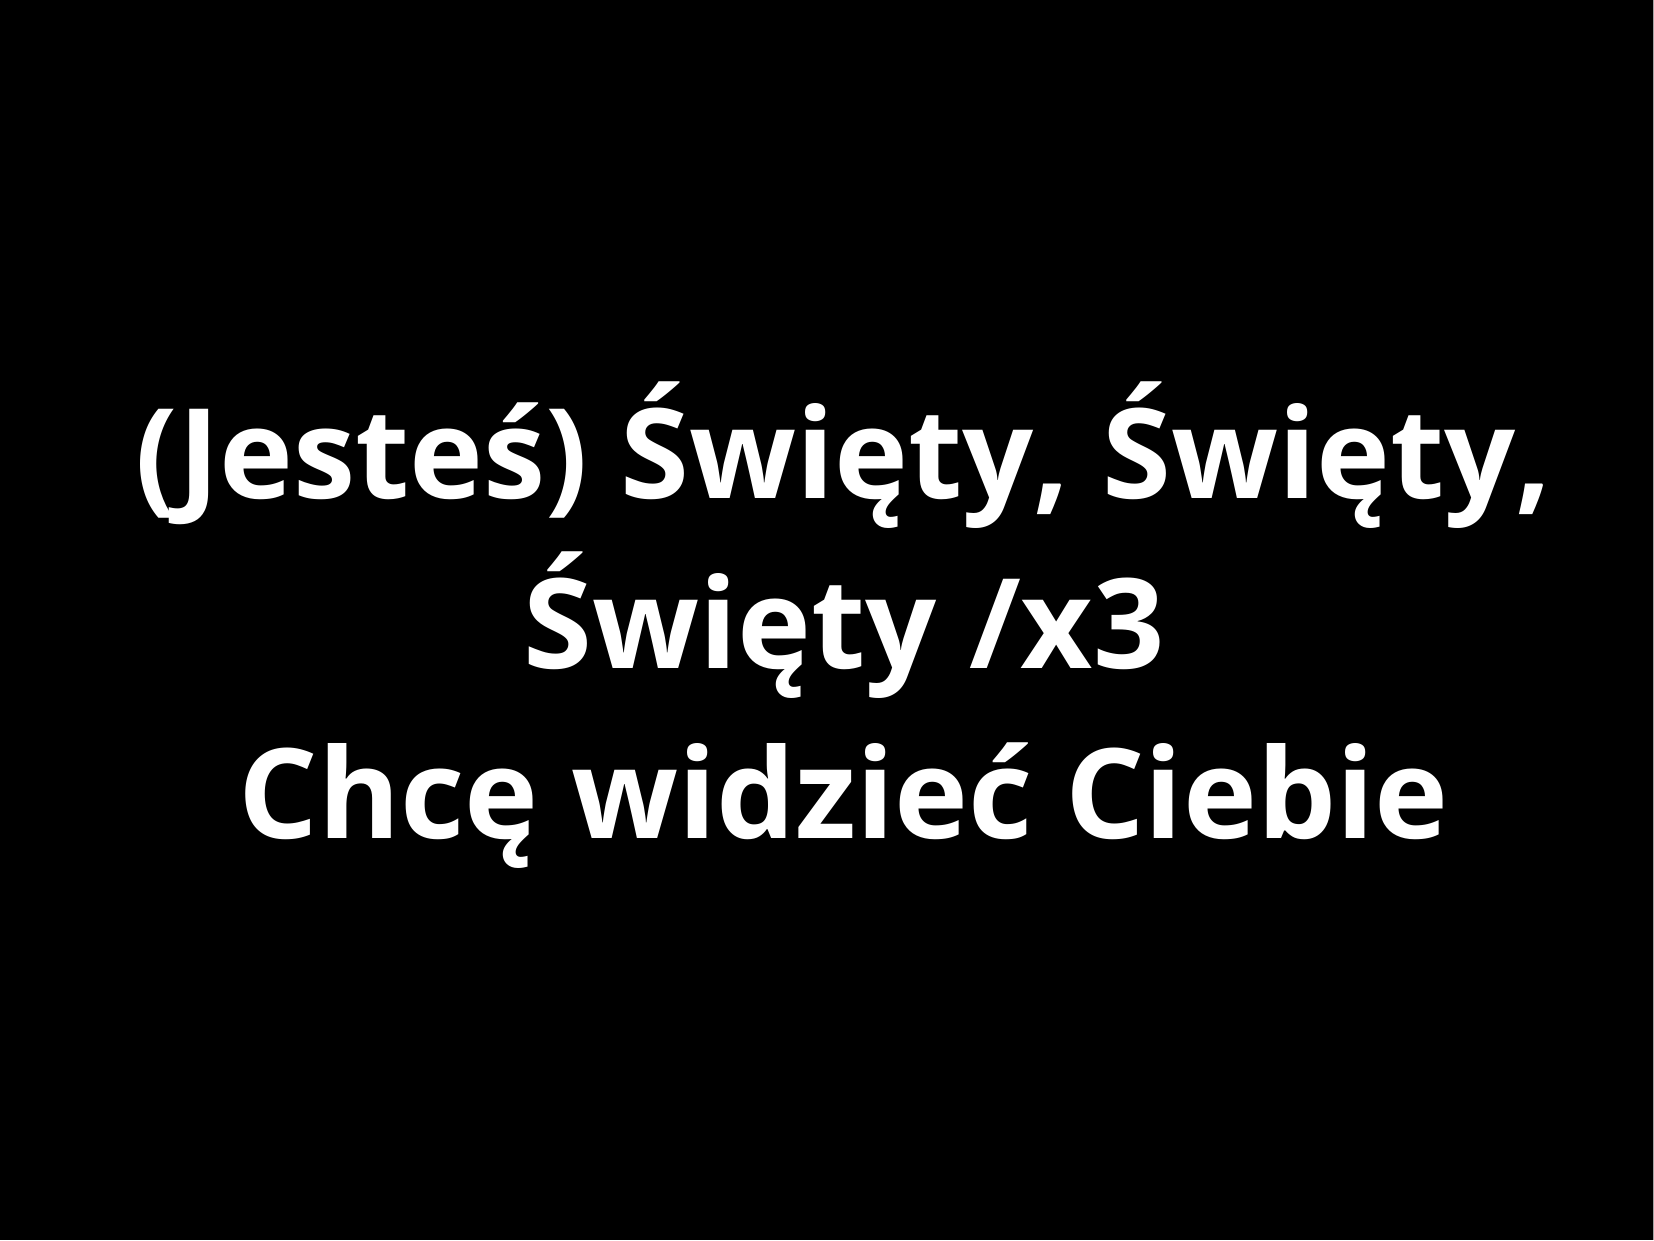

# (Jesteś) Święty, Święty,
Święty /x3
Chcę widzieć Ciebie